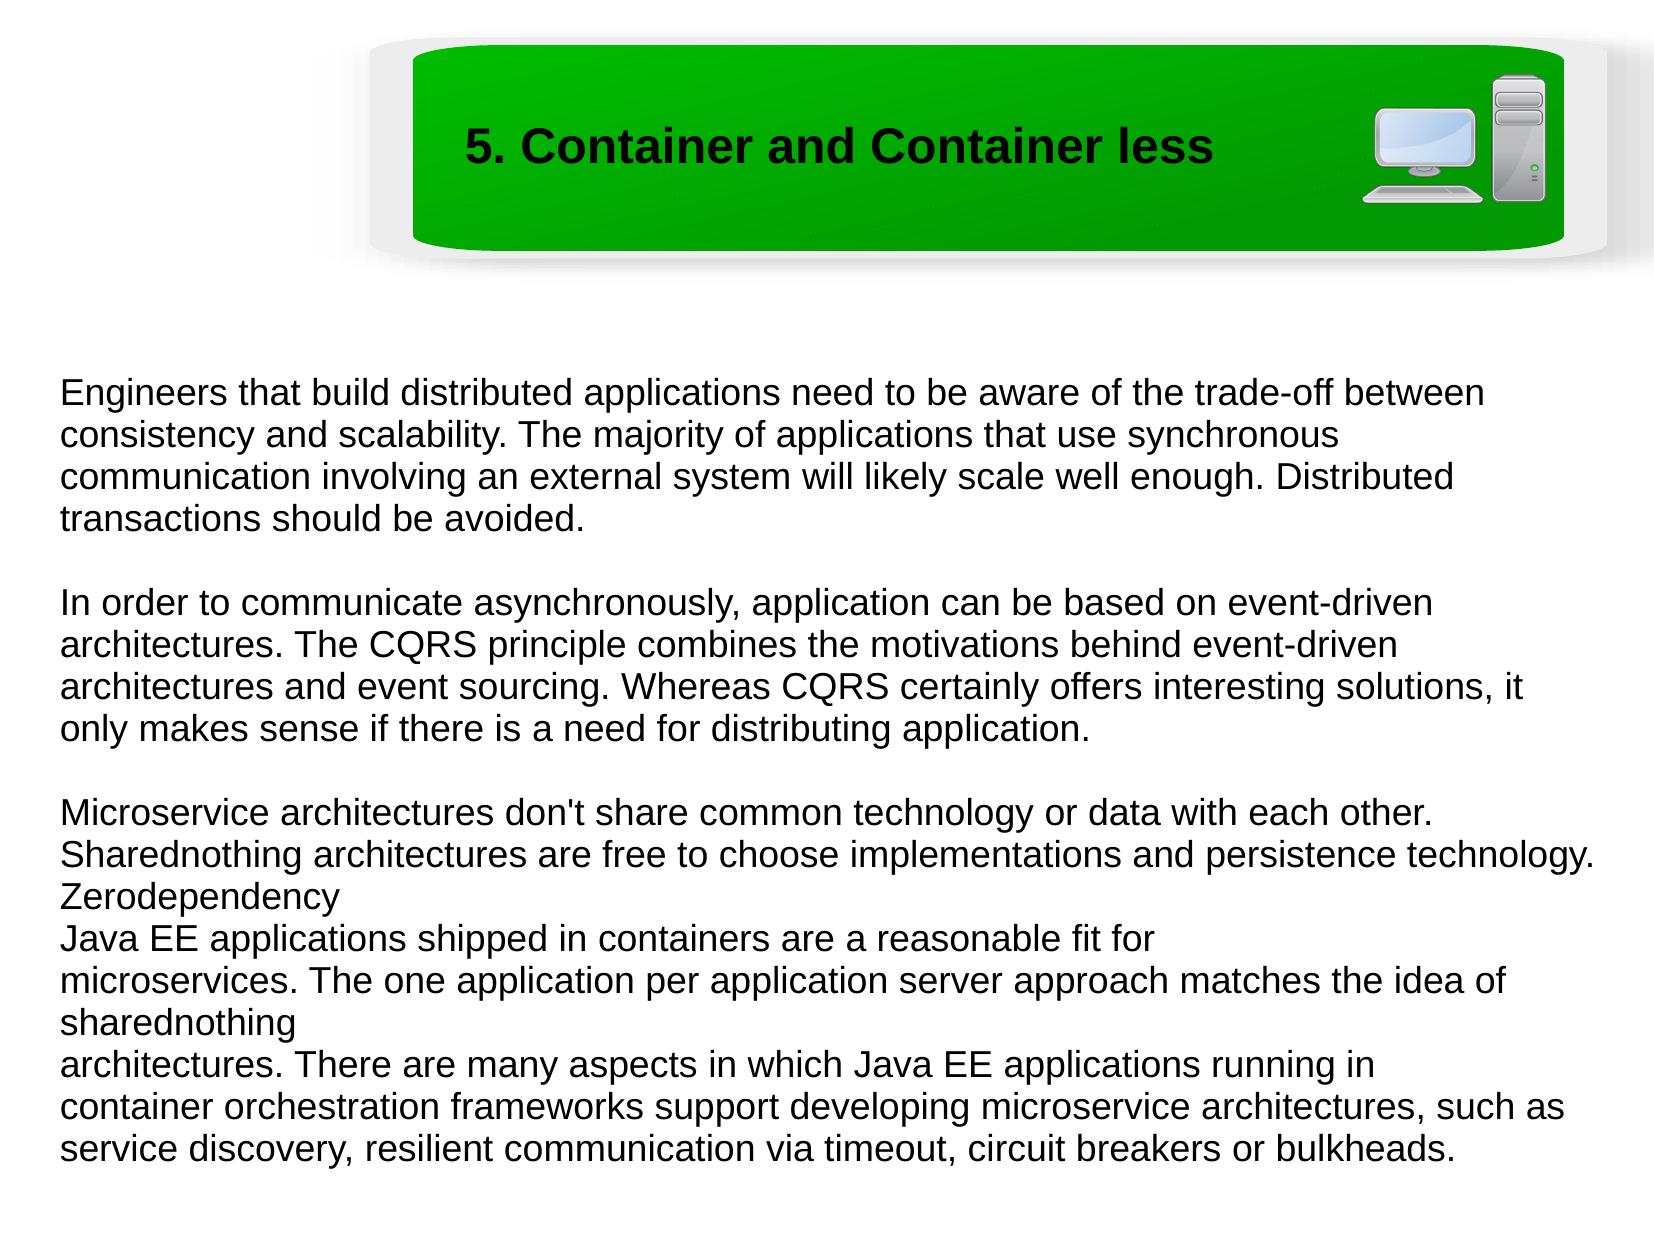

5. Container and Container less
Engineers that build distributed applications need to be aware of the trade-off between
consistency and scalability. The majority of applications that use synchronous
communication involving an external system will likely scale well enough. Distributed
transactions should be avoided.
In order to communicate asynchronously, application can be based on event-driven
architectures. The CQRS principle combines the motivations behind event-driven
architectures and event sourcing. Whereas CQRS certainly offers interesting solutions, it
only makes sense if there is a need for distributing application.
Microservice architectures don't share common technology or data with each other.
Sharednothing architectures are free to choose implementations and persistence technology.
Zerodependency
Java EE applications shipped in containers are a reasonable fit for
microservices. The one application per application server approach matches the idea of
sharednothing
architectures. There are many aspects in which Java EE applications running in
container orchestration frameworks support developing microservice architectures, such as
service discovery, resilient communication via timeout, circuit breakers or bulkheads.